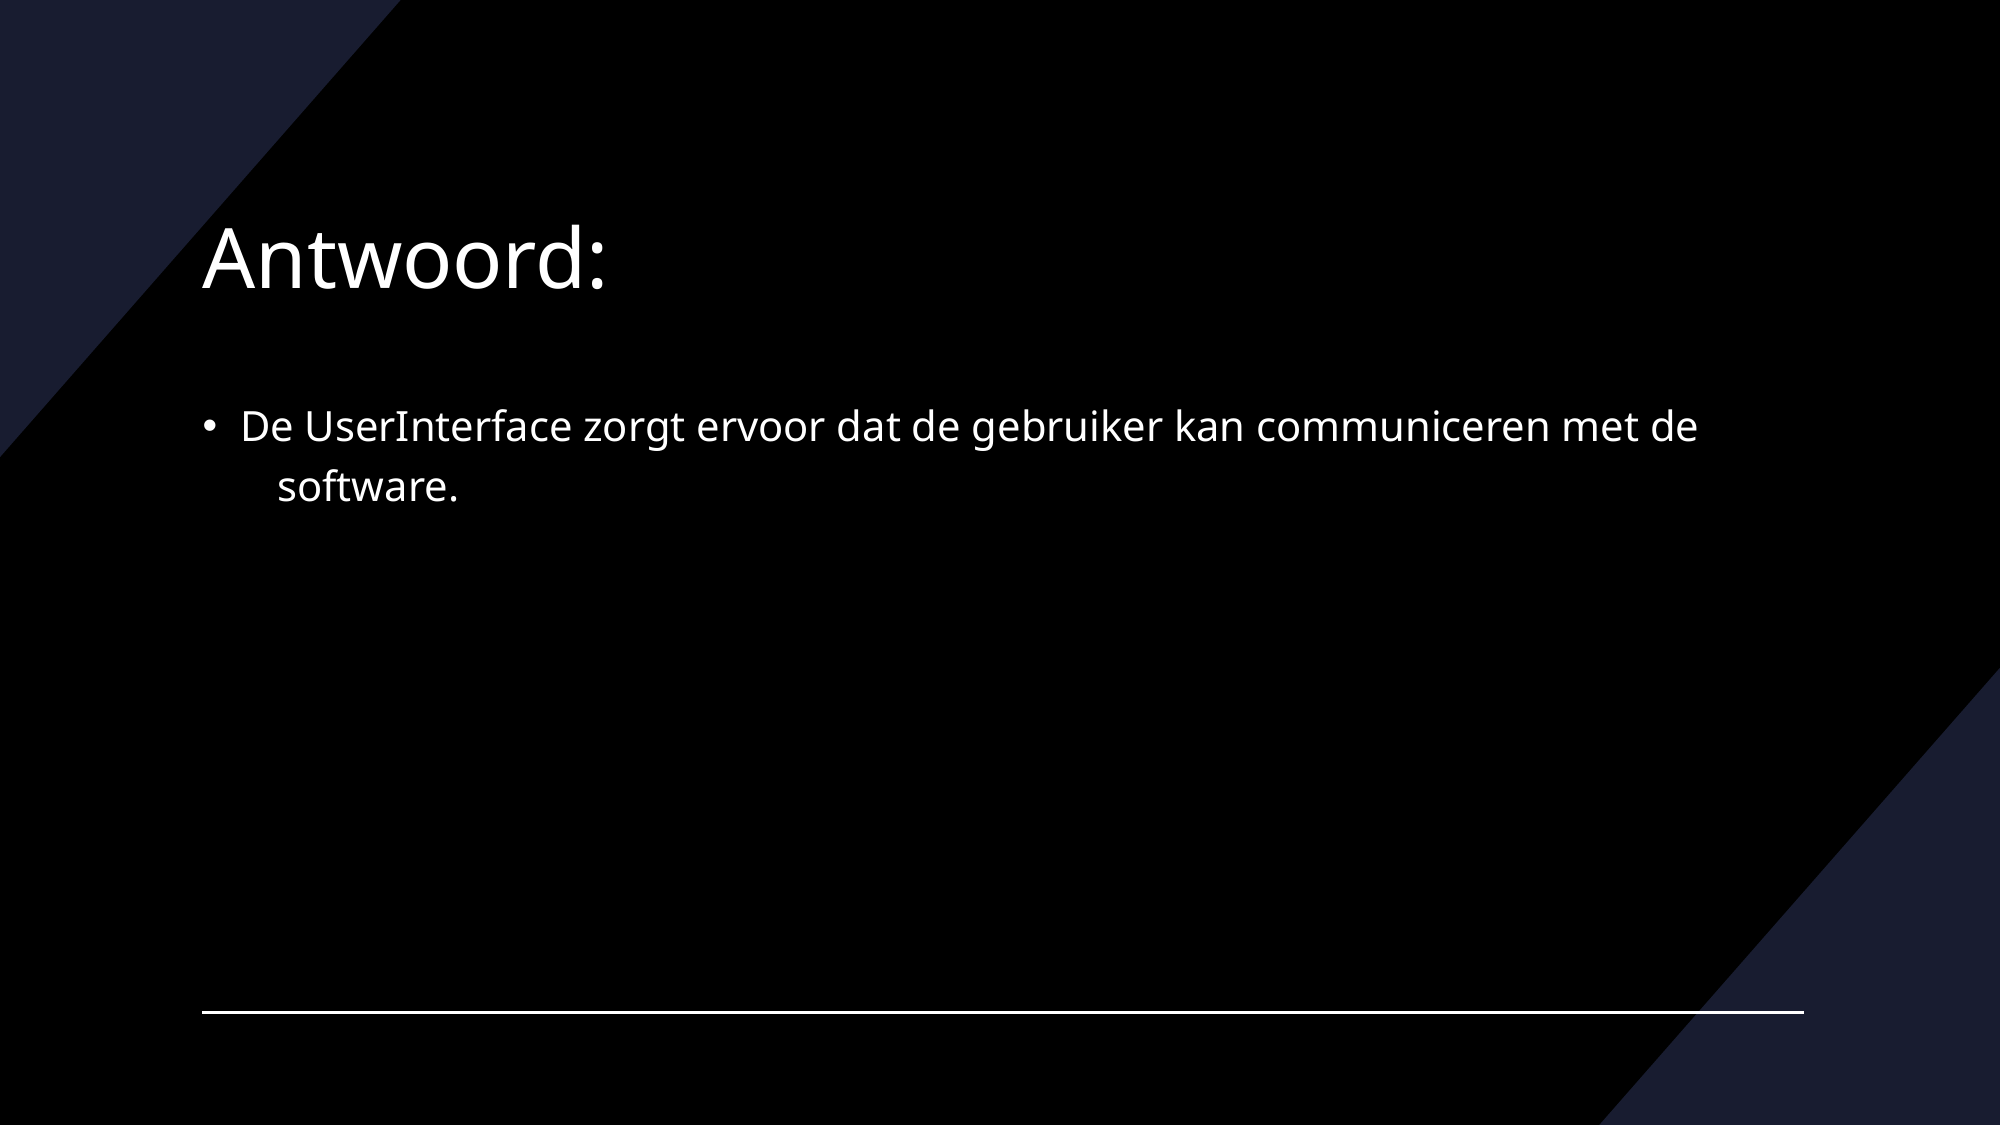

# Antwoord:
De UserInterface zorgt ervoor dat de gebruiker kan communiceren met de software.